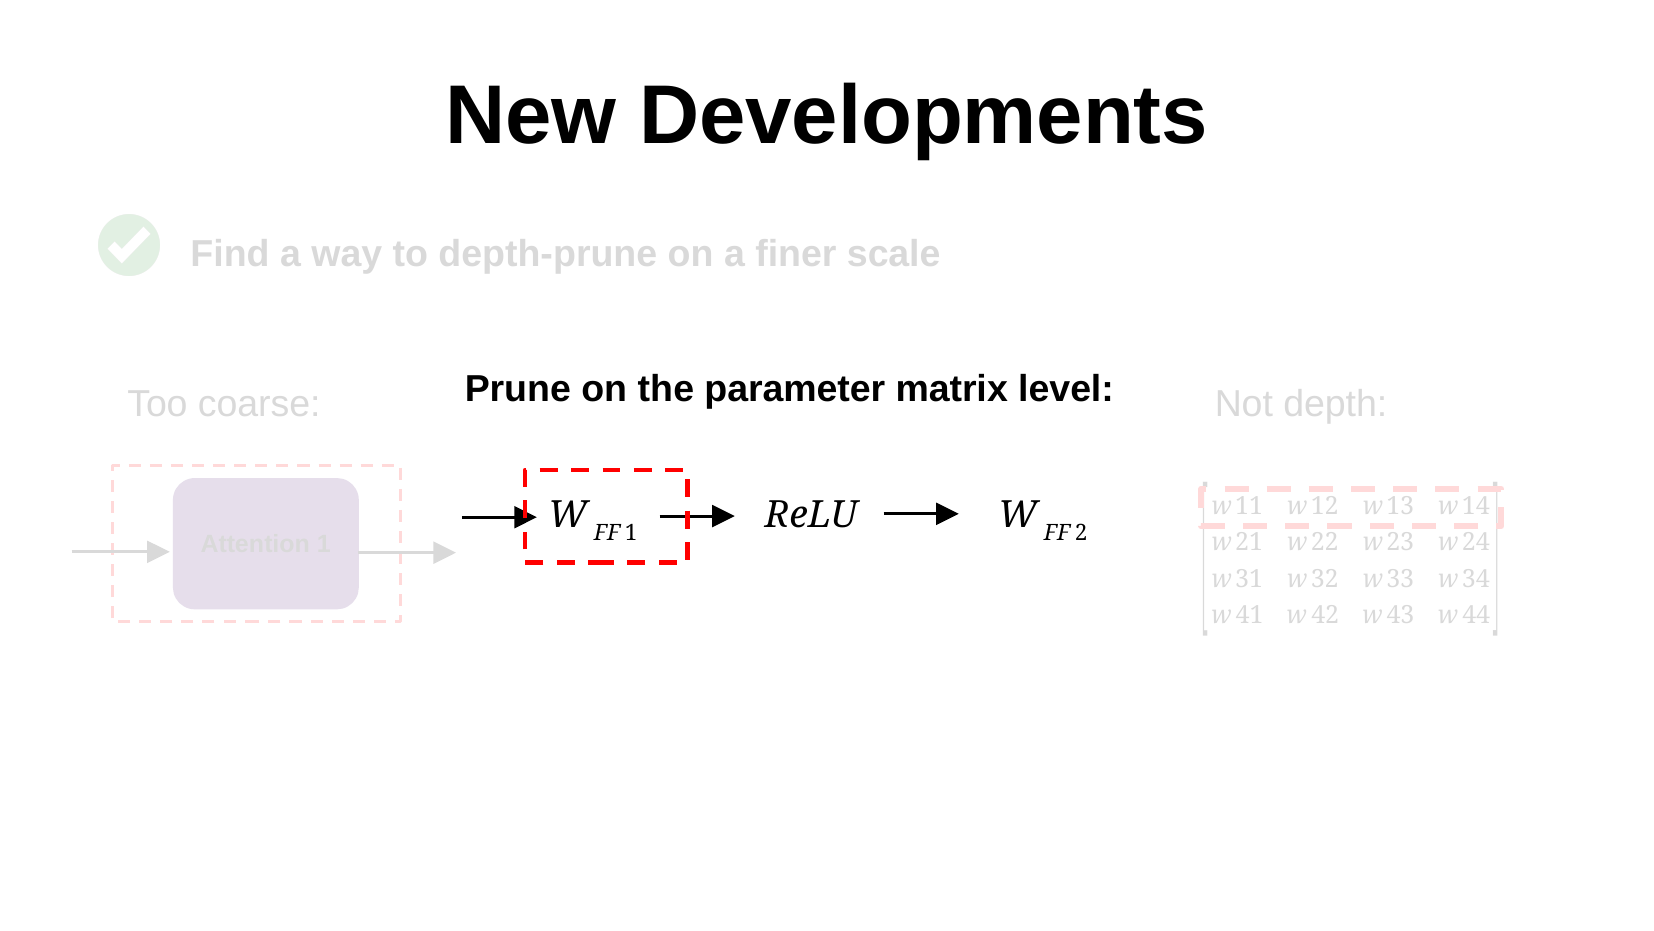

# New Developments
Find a way to depth-prune on a finer scale
Prune on the parameter matrix level:
Too coarse:
Not depth:
Attention 1